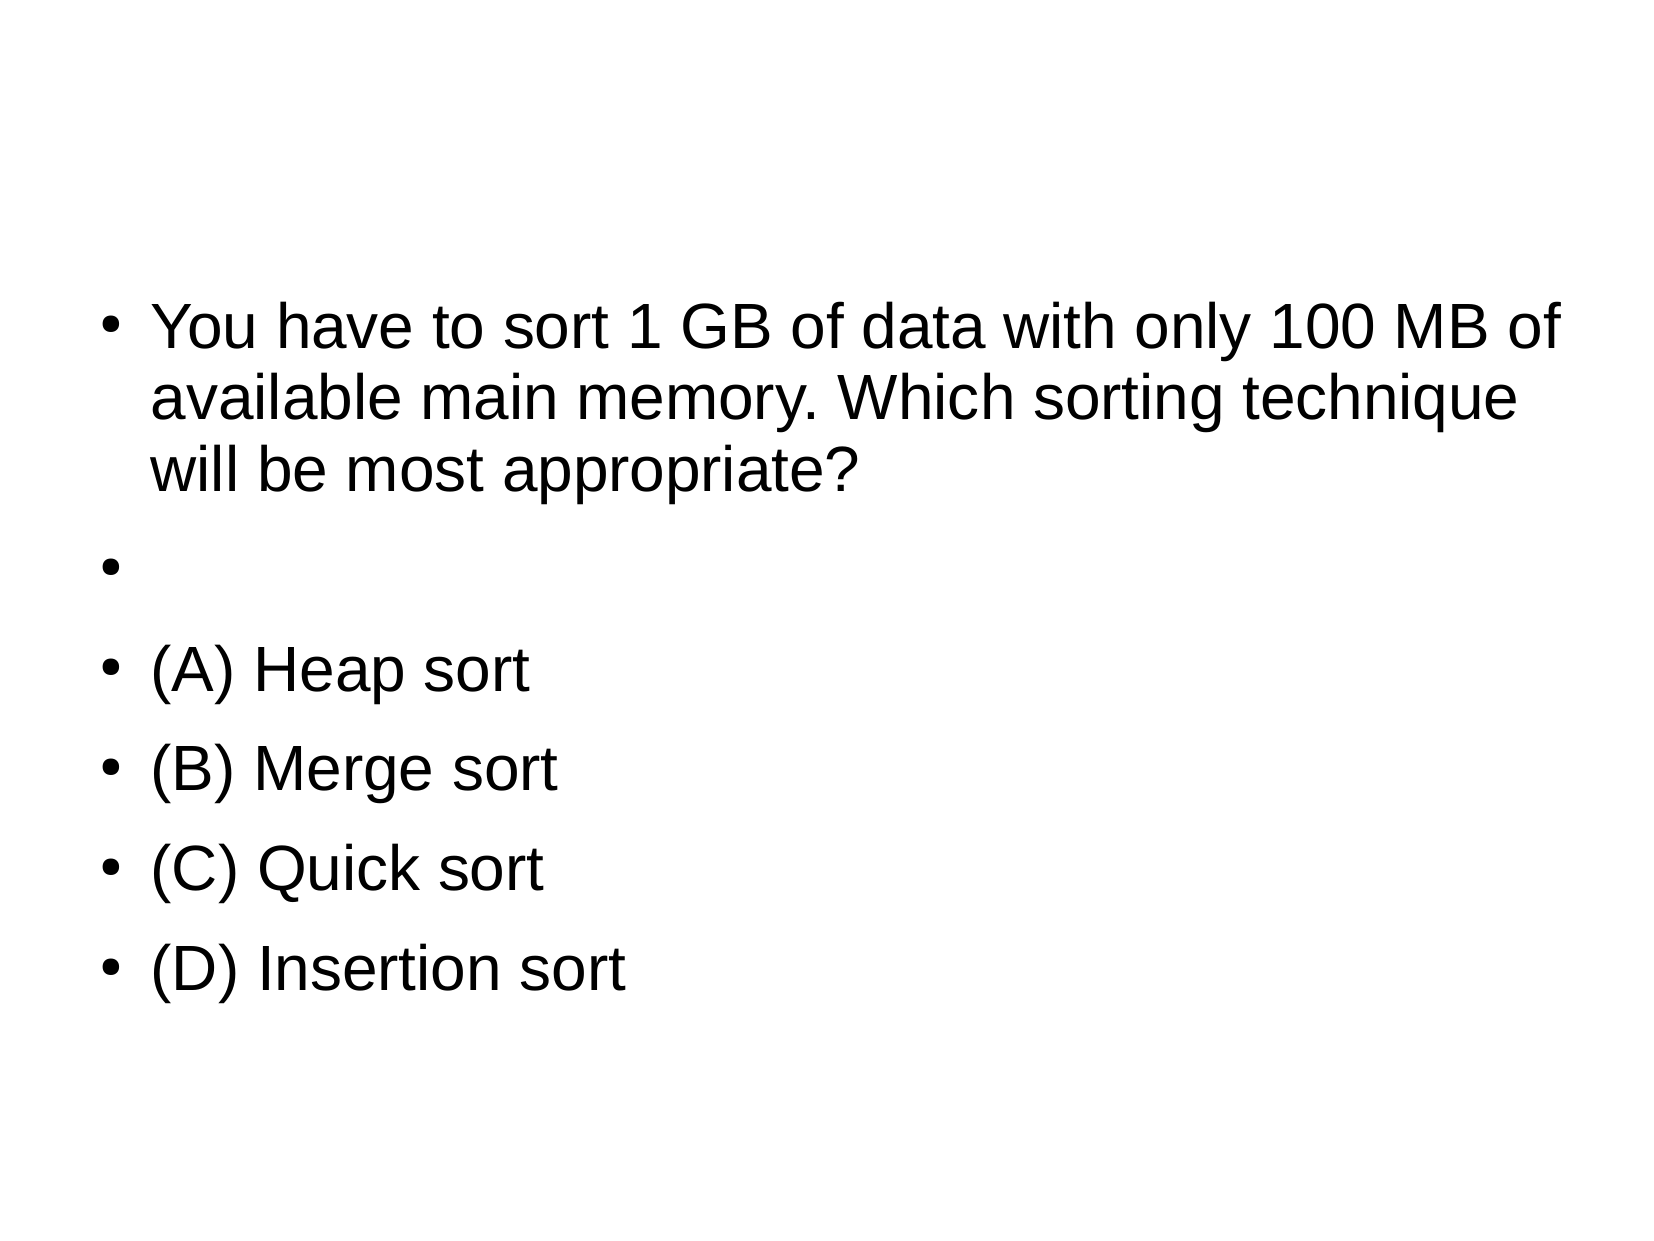

#
You have to sort 1 GB of data with only 100 MB of available main memory. Which sorting technique will be most appropriate?
(A) Heap sort
(B) Merge sort
(C) Quick sort
(D) Insertion sort